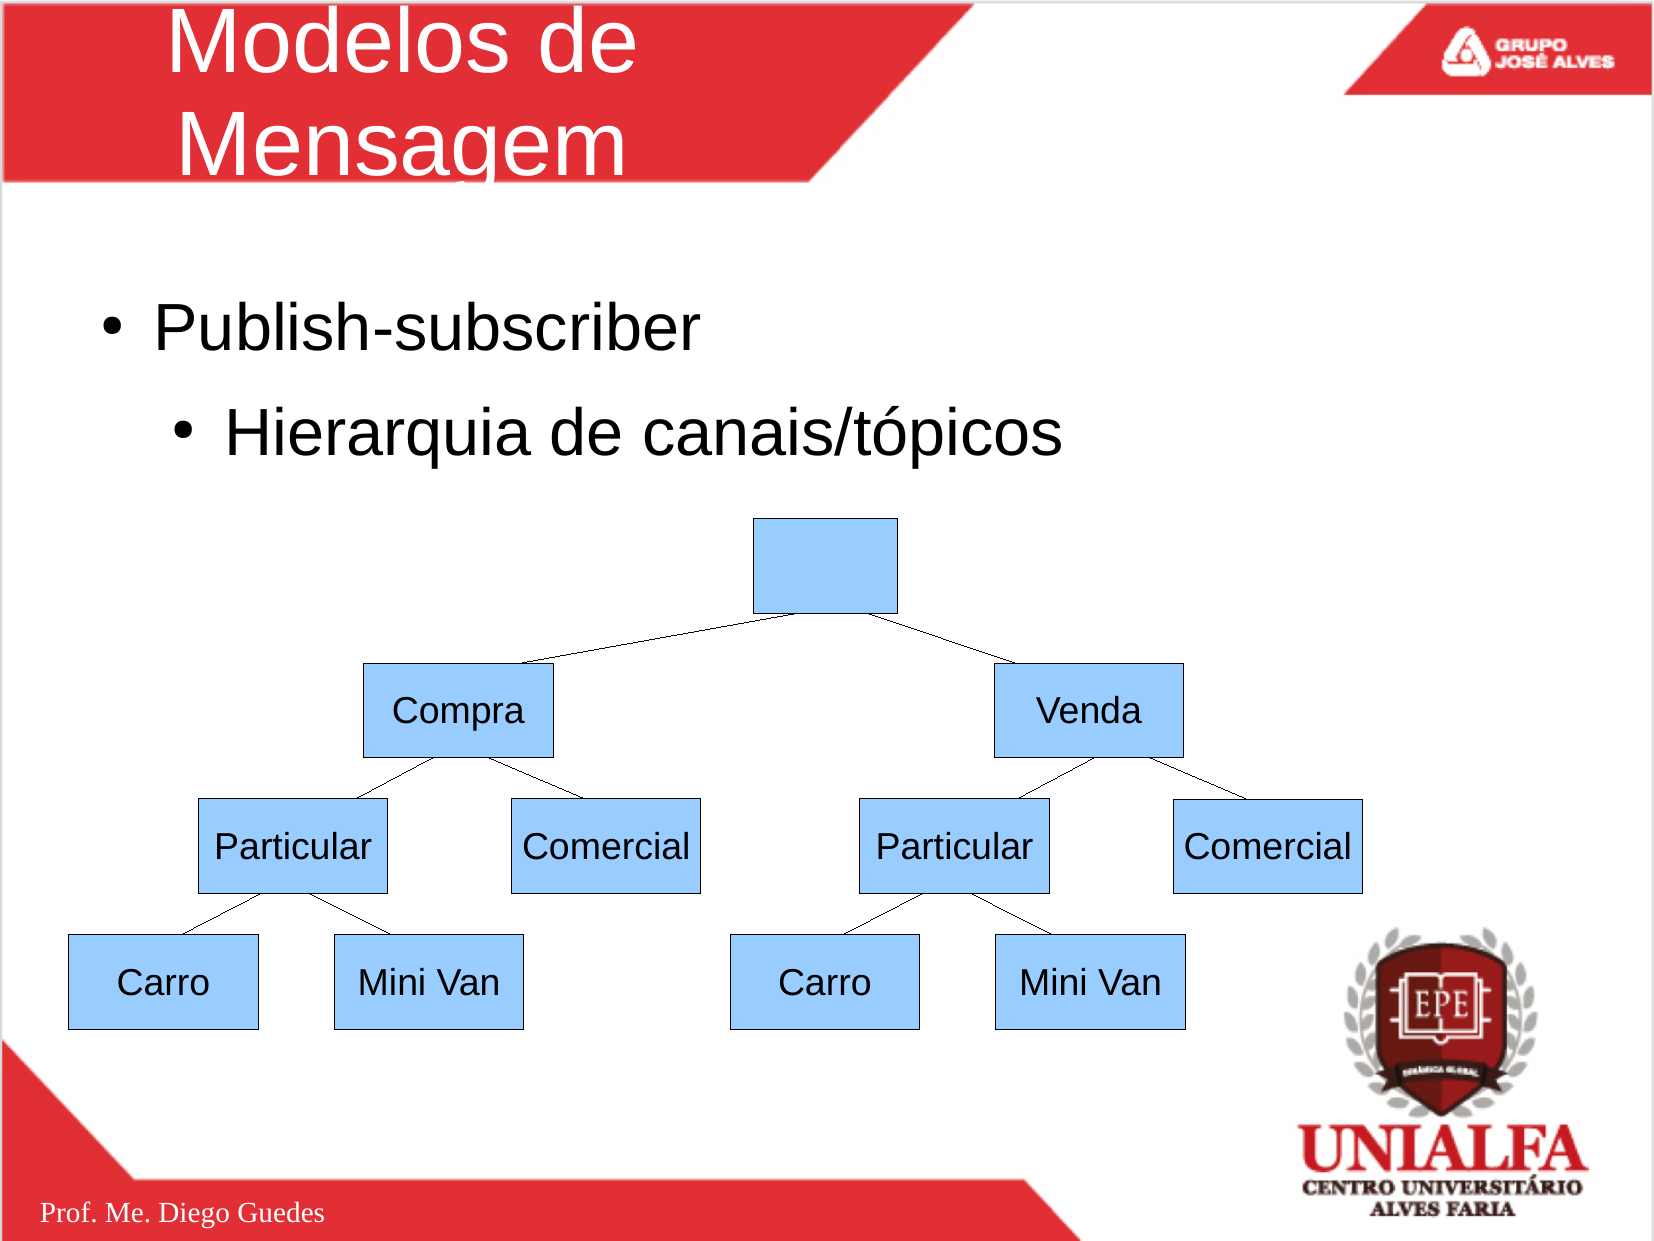

# Modelos de Mensagem
Publish-subscriber
Hierarquia de canais/tópicos
Compra
Venda
Particular
Comercial
Particular
Comercial
Carro
Mini Van
Carro
Mini Van